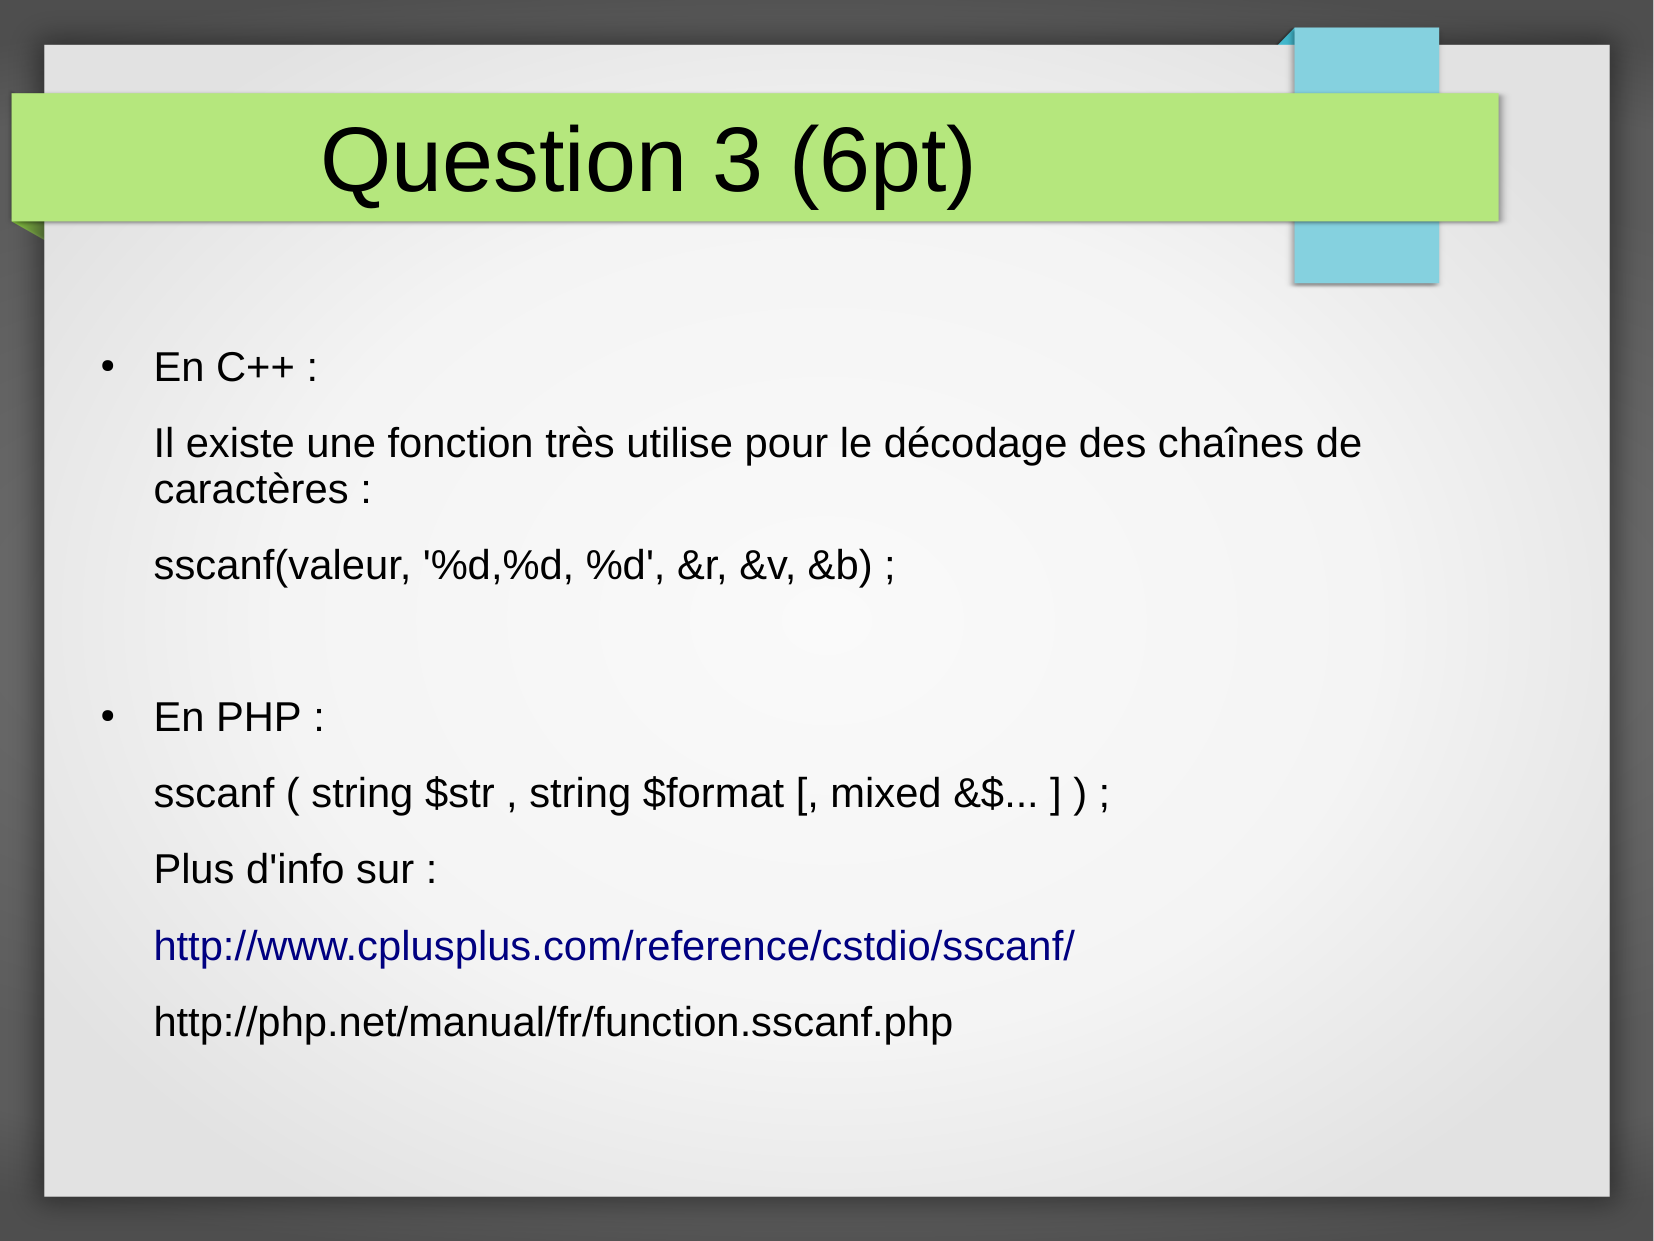

# Question 3 (6pt)
En C++ :
Il existe une fonction très utilise pour le décodage des chaînes de caractères :
sscanf(valeur, '%d,%d, %d', &r, &v, &b) ;
En PHP :
sscanf ( string $str , string $format [, mixed &$... ] ) ;
Plus d'info sur :
http://www.cplusplus.com/reference/cstdio/sscanf/
http://php.net/manual/fr/function.sscanf.php